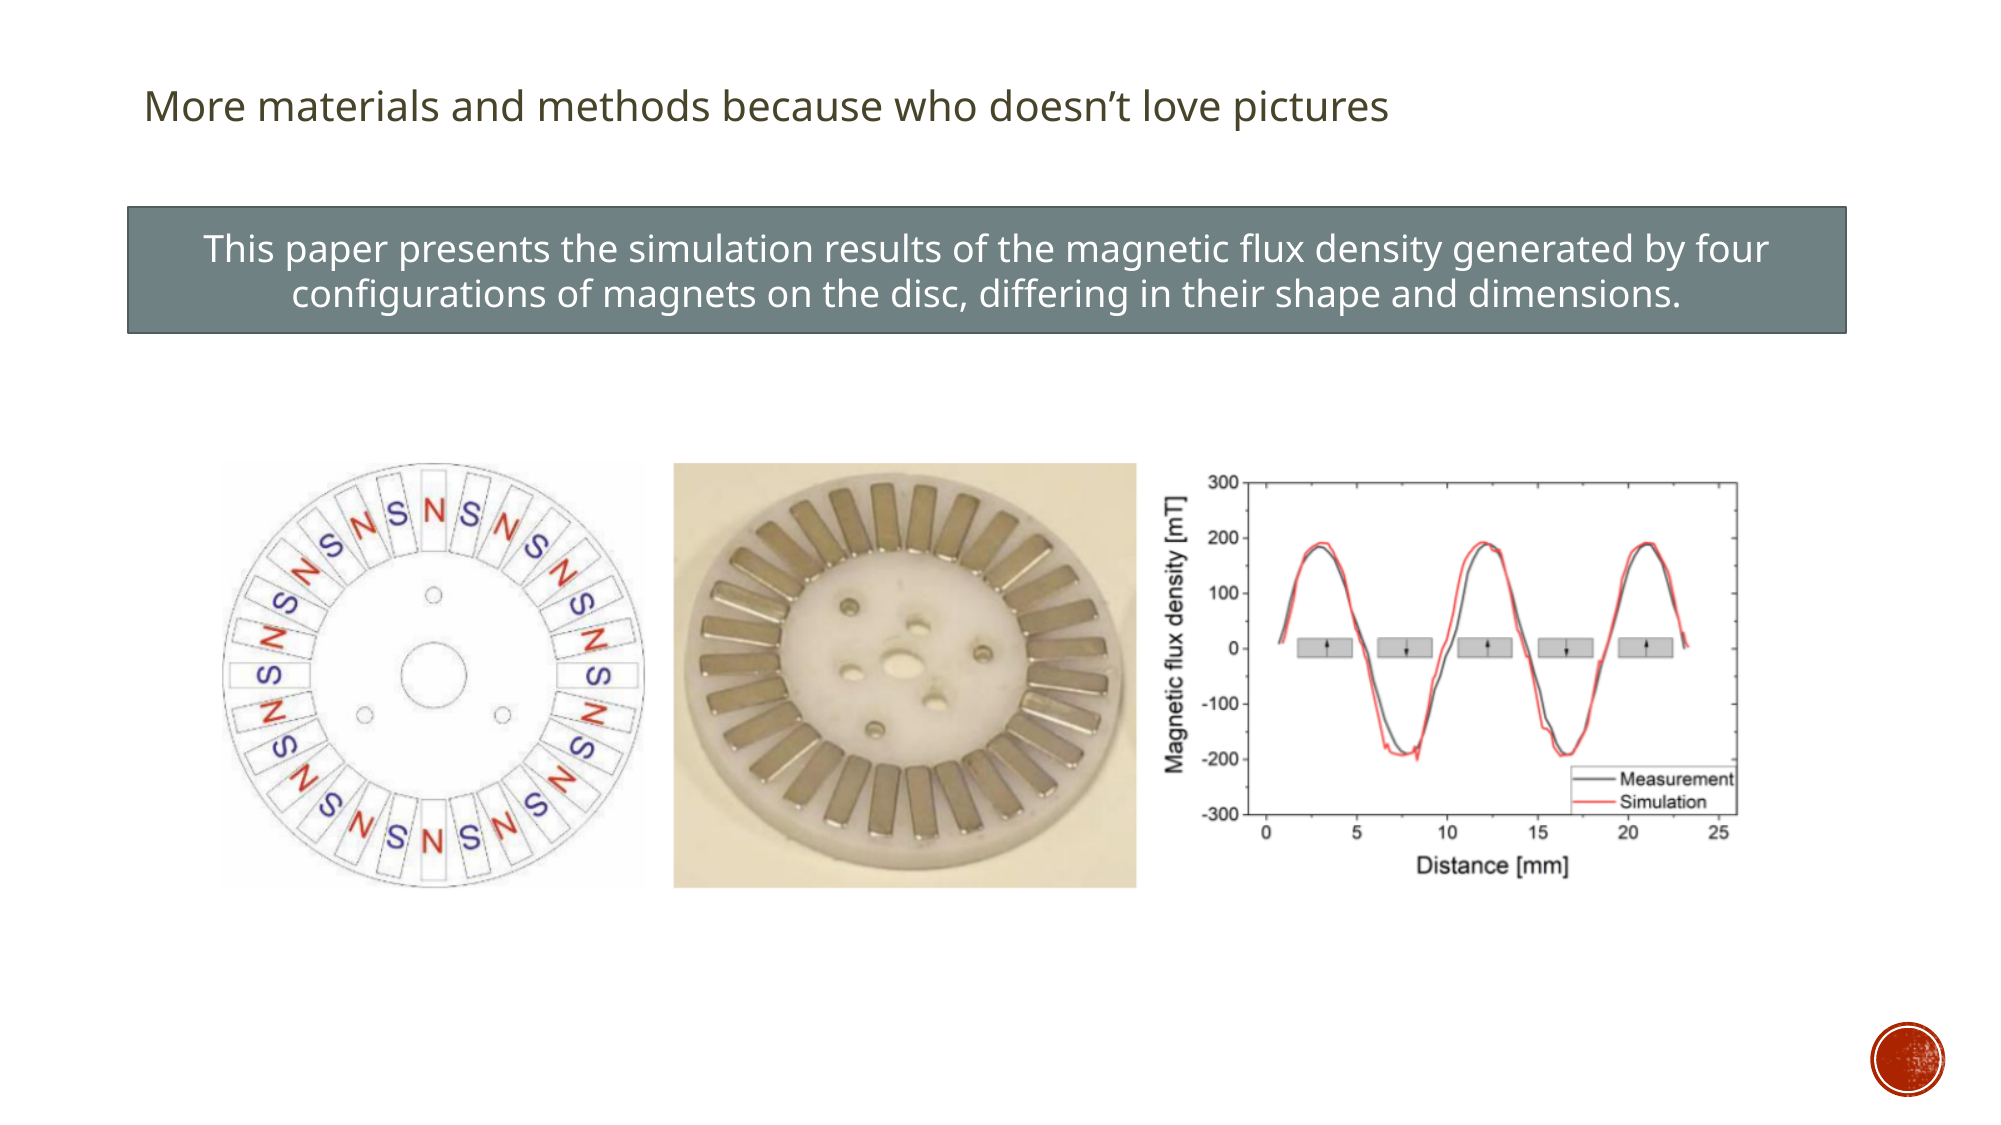

More materials and methods because who doesn’t love pictures
This paper presents the simulation results of the magnetic flux density generated by four configurations of magnets on the disc, differing in their shape and dimensions.